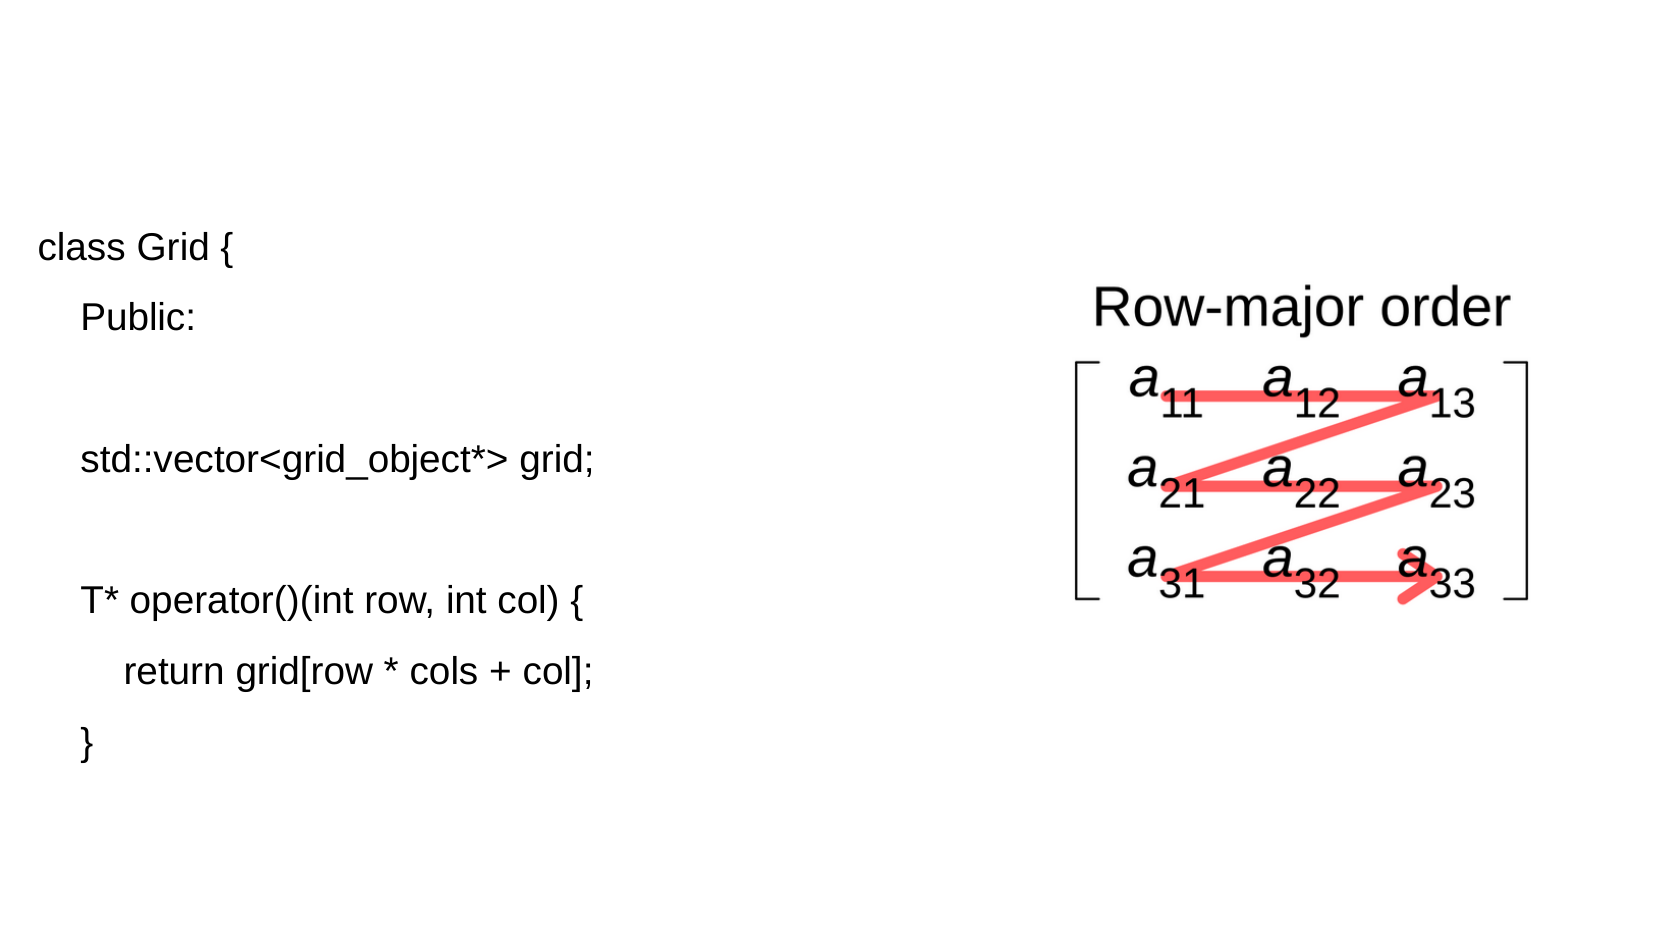

#
class Grid {
 Public:
 std::vector<grid_object*> grid;
 T* operator()(int row, int col) {
 return grid[row * cols + col];
 }